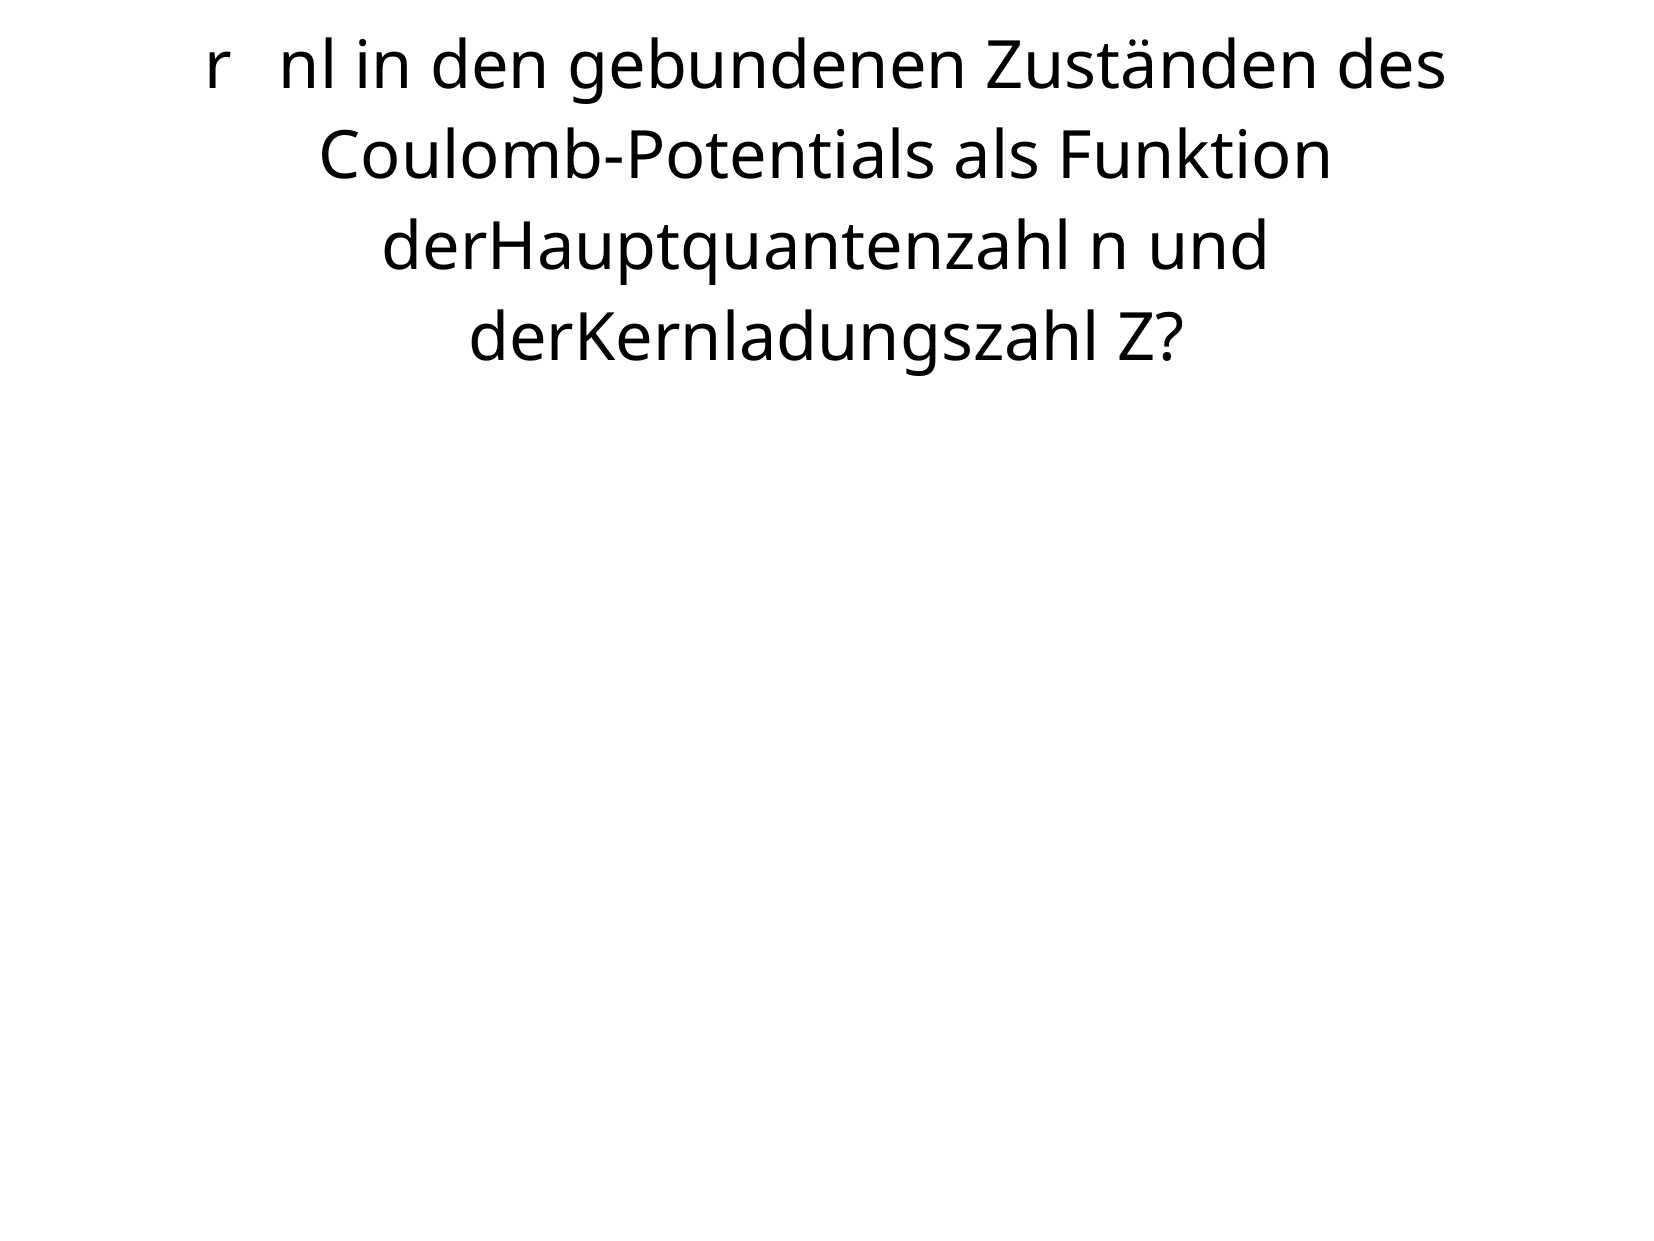

# Wie verhalten sich die Bahnradien r	nl in den gebundenen Zuständen des Coulomb-Potentials als Funktion derHauptquantenzahl n und derKernladungszahl Z?